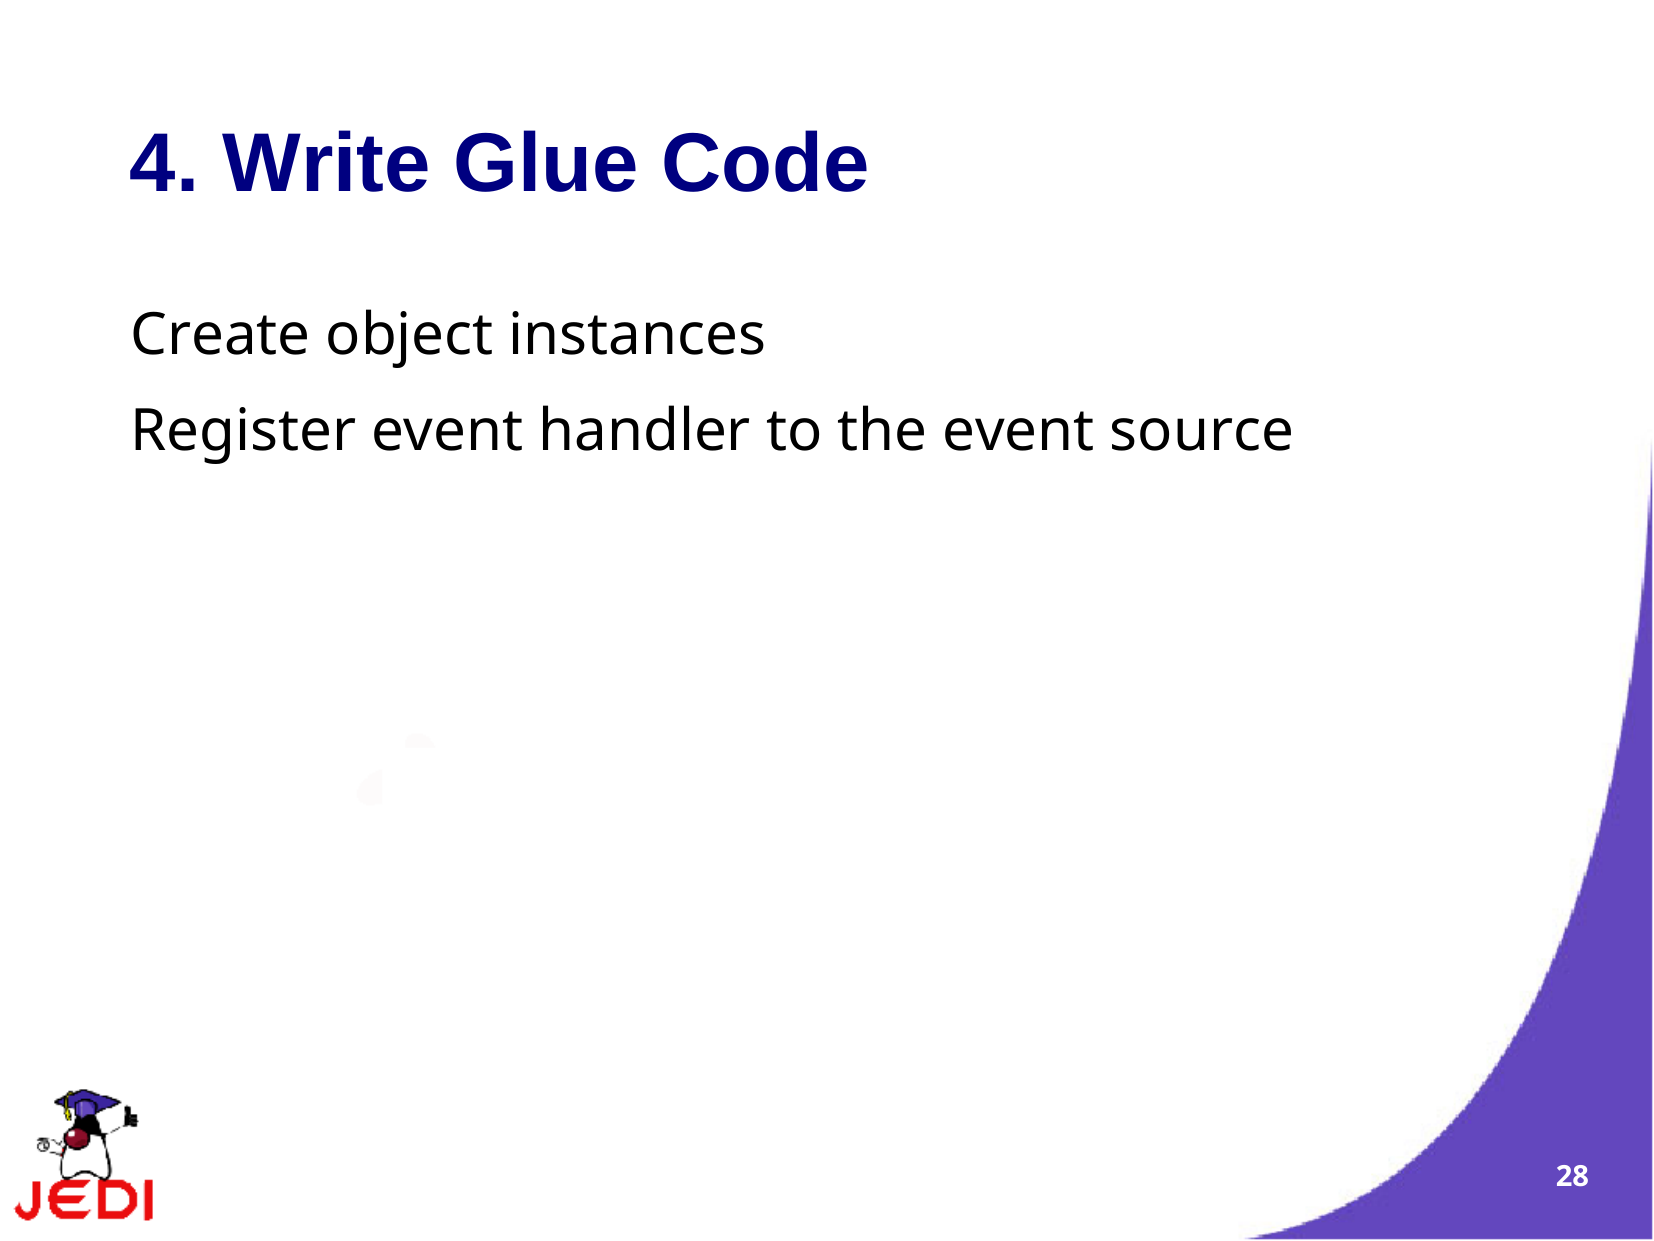

# 4. Write Glue Code
Create object instances
Register event handler to the event source